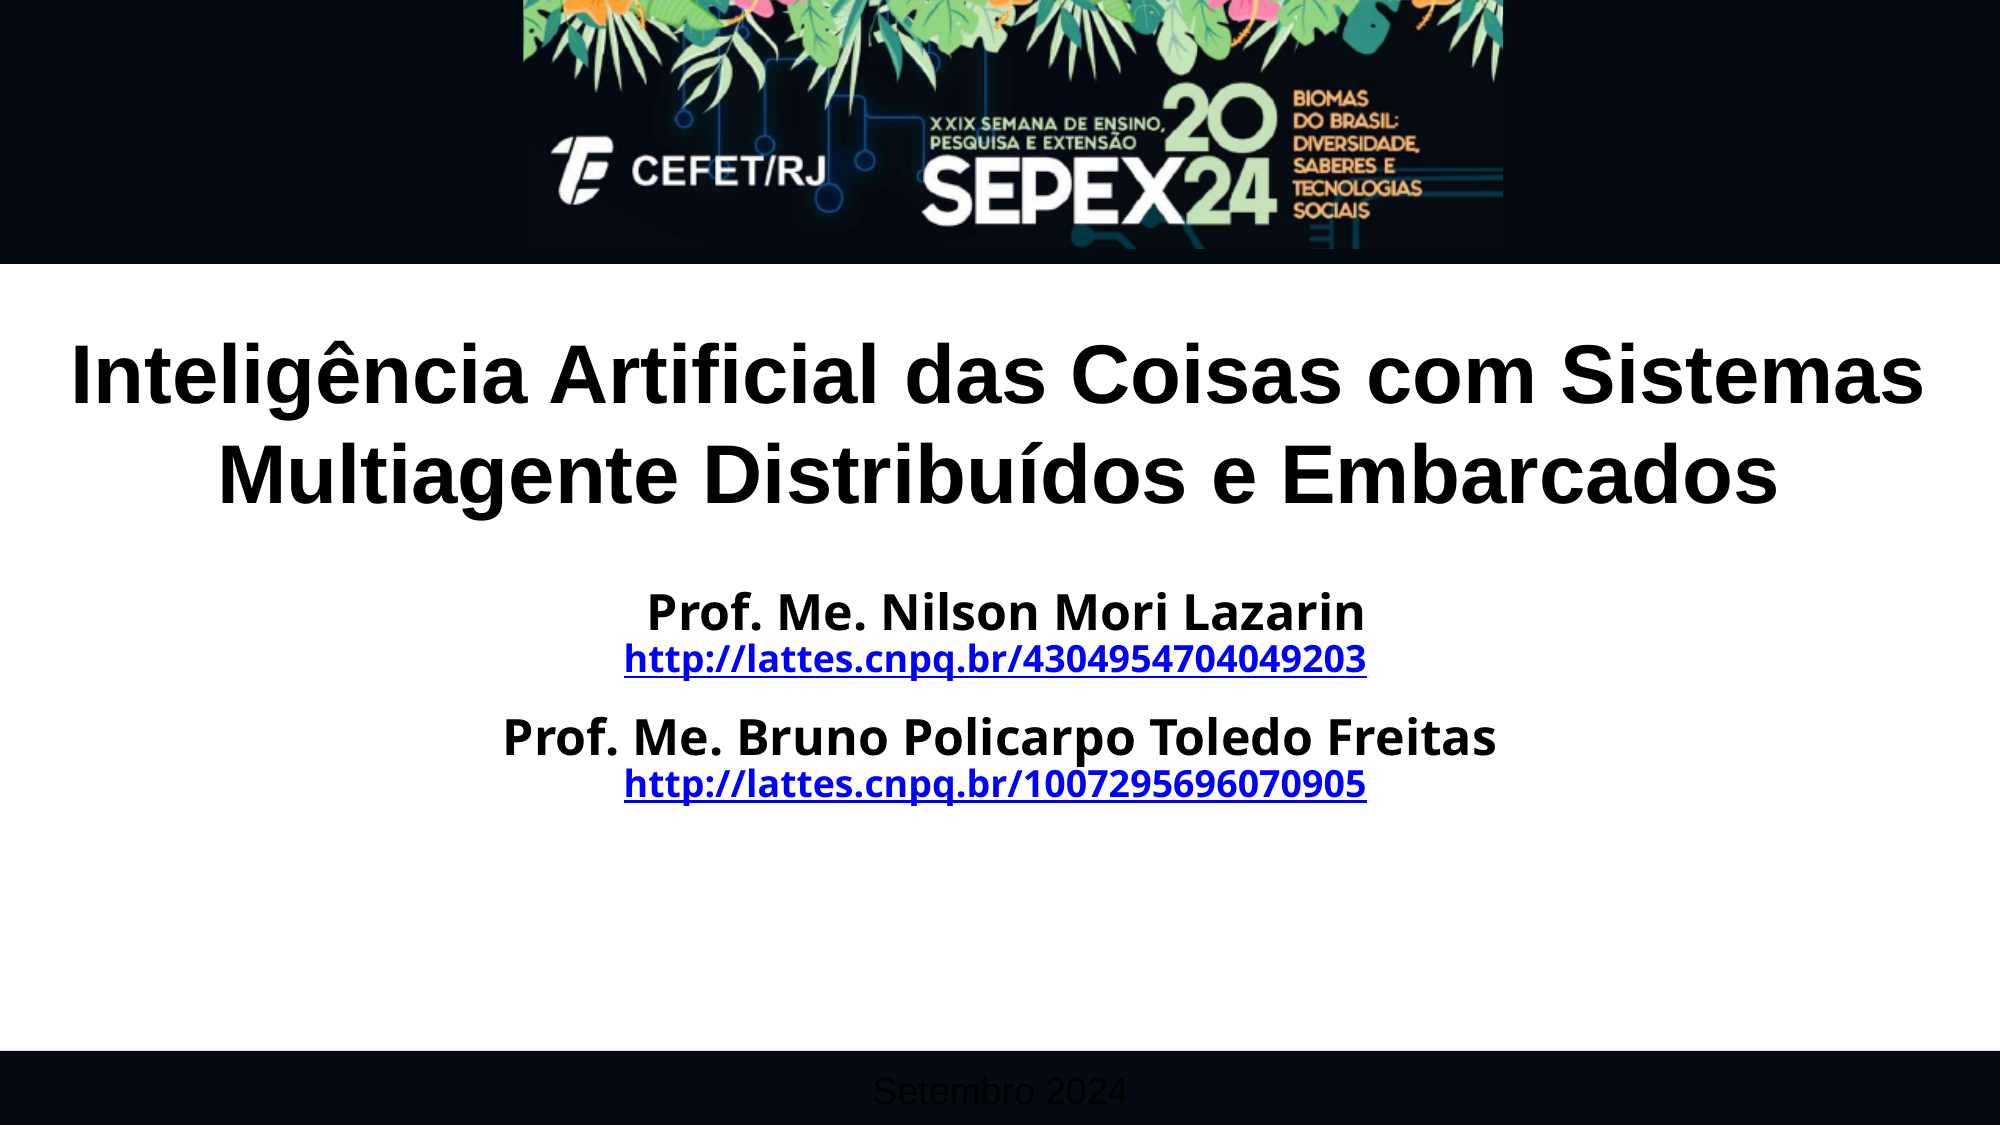

Inteligência Artificial das Coisas com Sistemas Multiagente Distribuídos e Embarcados
 Prof. Me. Nilson Mori Lazarin
http://lattes.cnpq.br/4304954704049203
Prof. Me. Bruno Policarpo Toledo Freitas
http://lattes.cnpq.br/1007295696070905
Setembro 2024